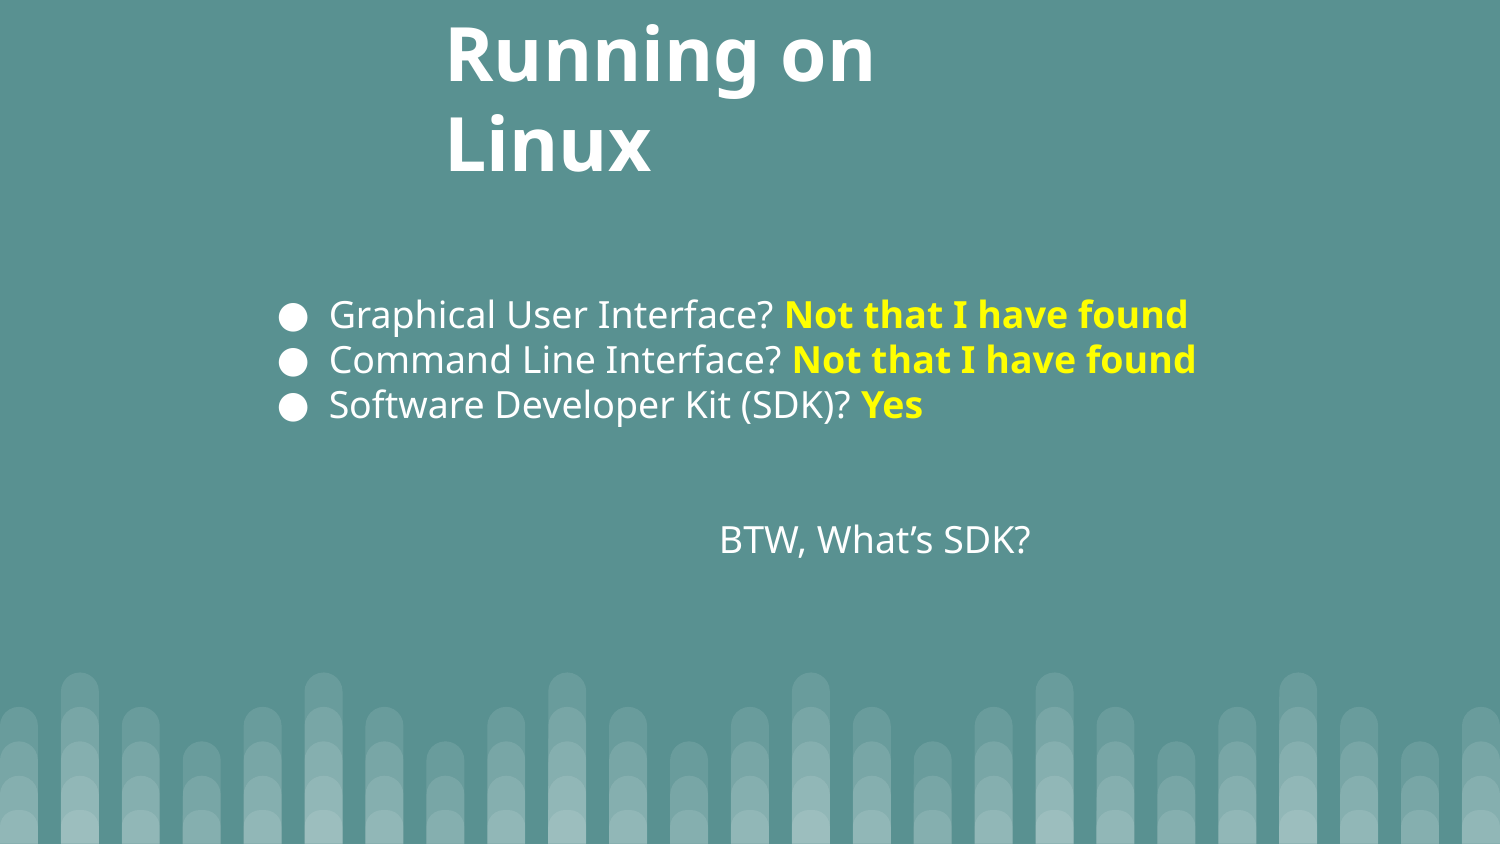

# Running on Linux
Graphical User Interface? Not that I have found
Command Line Interface? Not that I have found
Software Developer Kit (SDK)? Yes
BTW, What’s SDK?